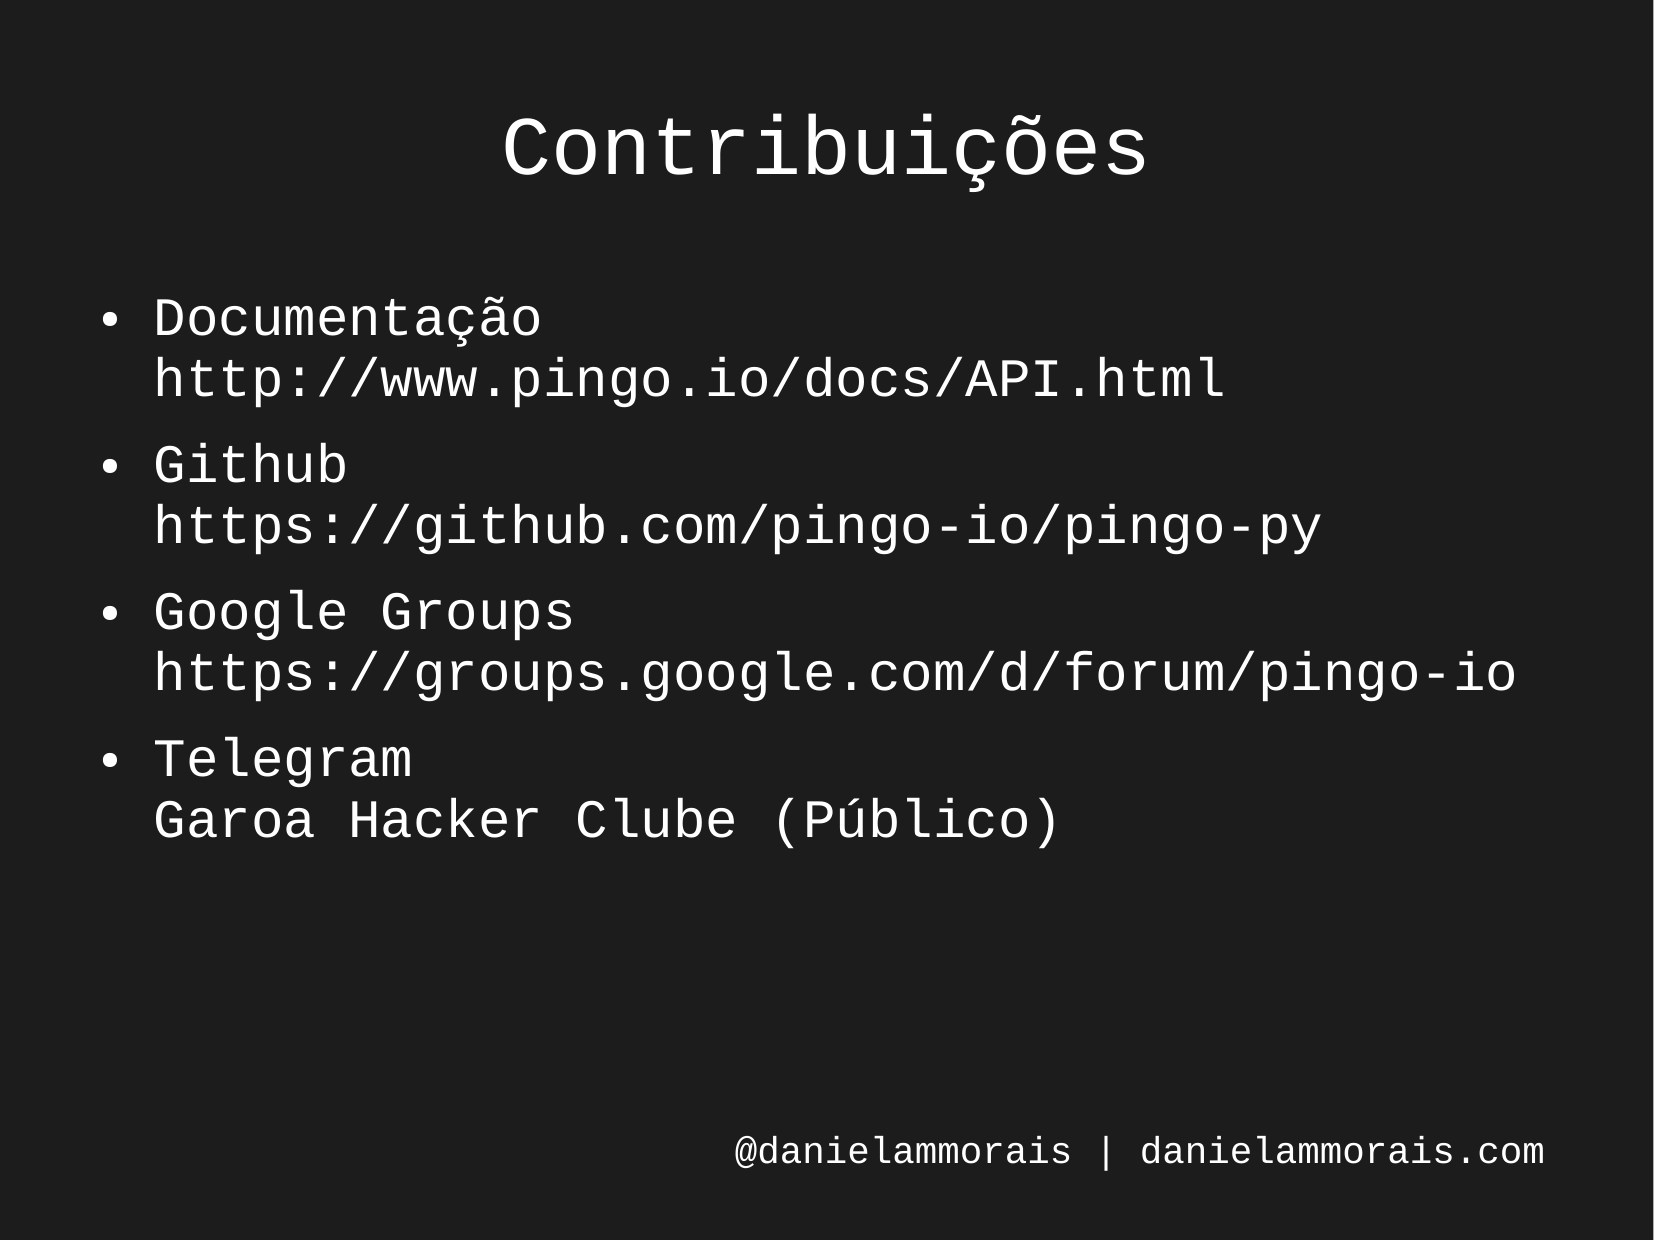

# Contribuições
Documentação
http://www.pingo.io/docs/API.html
Github
https://github.com/pingo-io/pingo-py
Google Groups
https://groups.google.com/d/forum/pingo-io
Telegram
Garoa Hacker Clube (Público)
@danielammorais | danielammorais.com